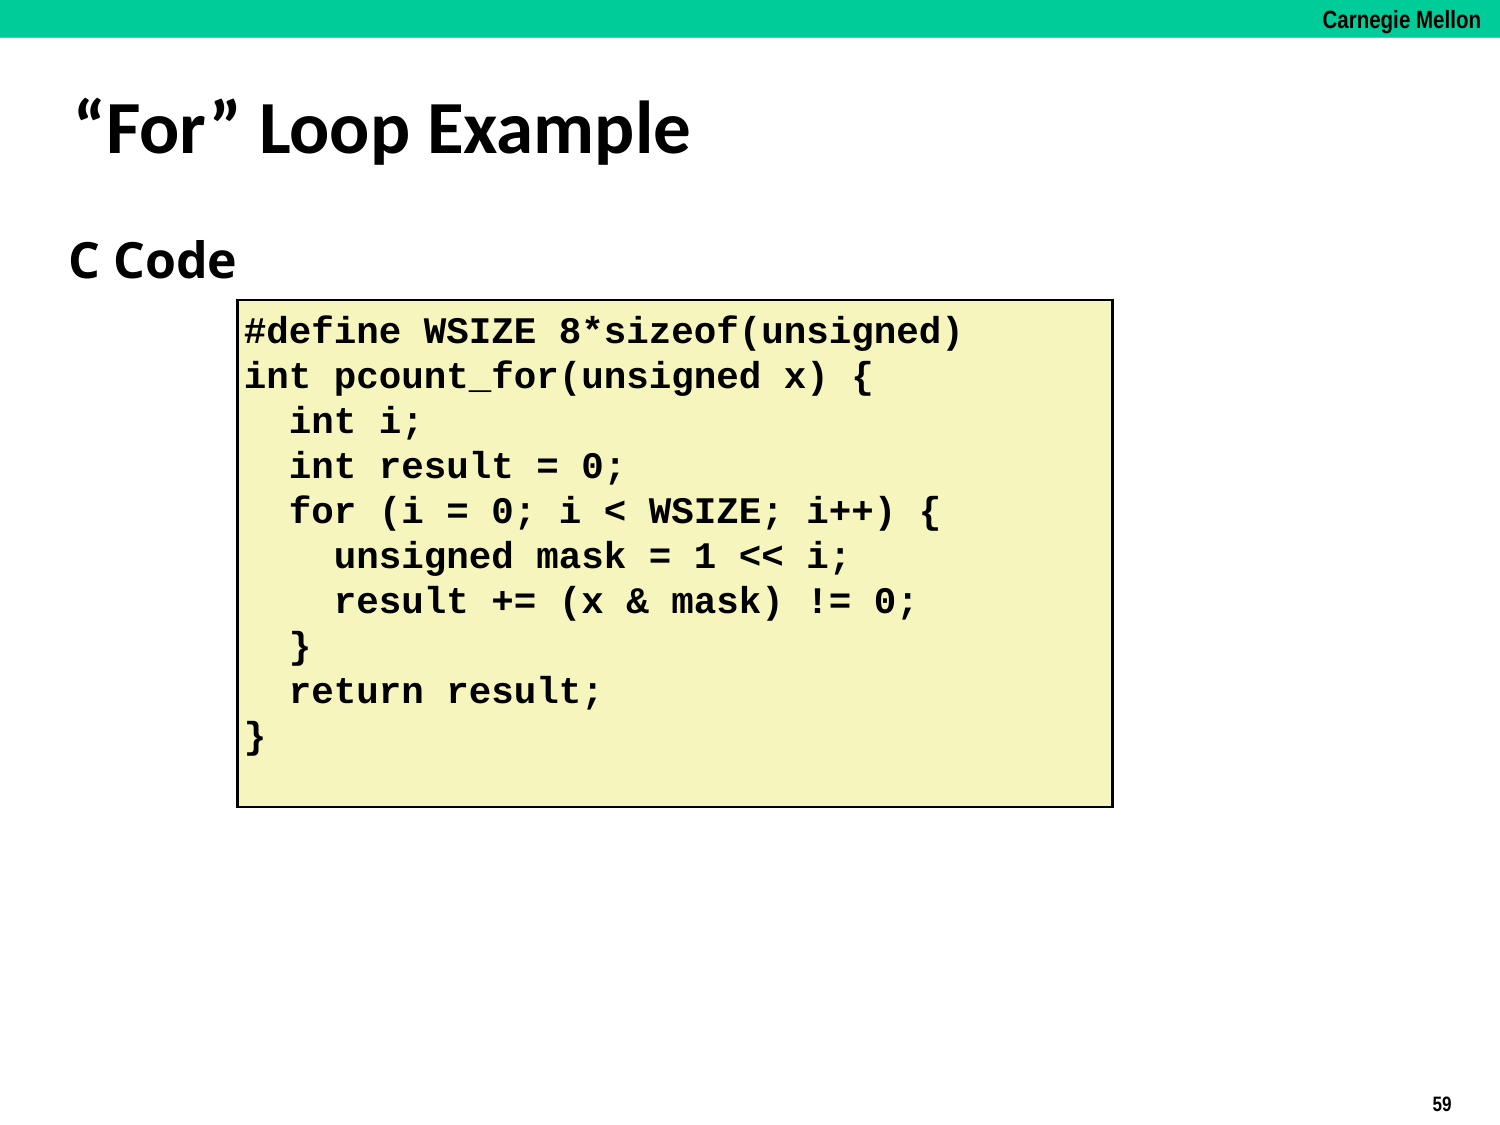

Carnegie Mellon
# “For” Loop Example
C Code
#define WSIZE 8*sizeof(unsigned)
int pcount_for(unsigned x) {
 int i;
 int result = 0;
 for (i = 0; i < WSIZE; i++) {
 unsigned mask = 1 << i;
 result += (x & mask) != 0;
 }
 return result;
}